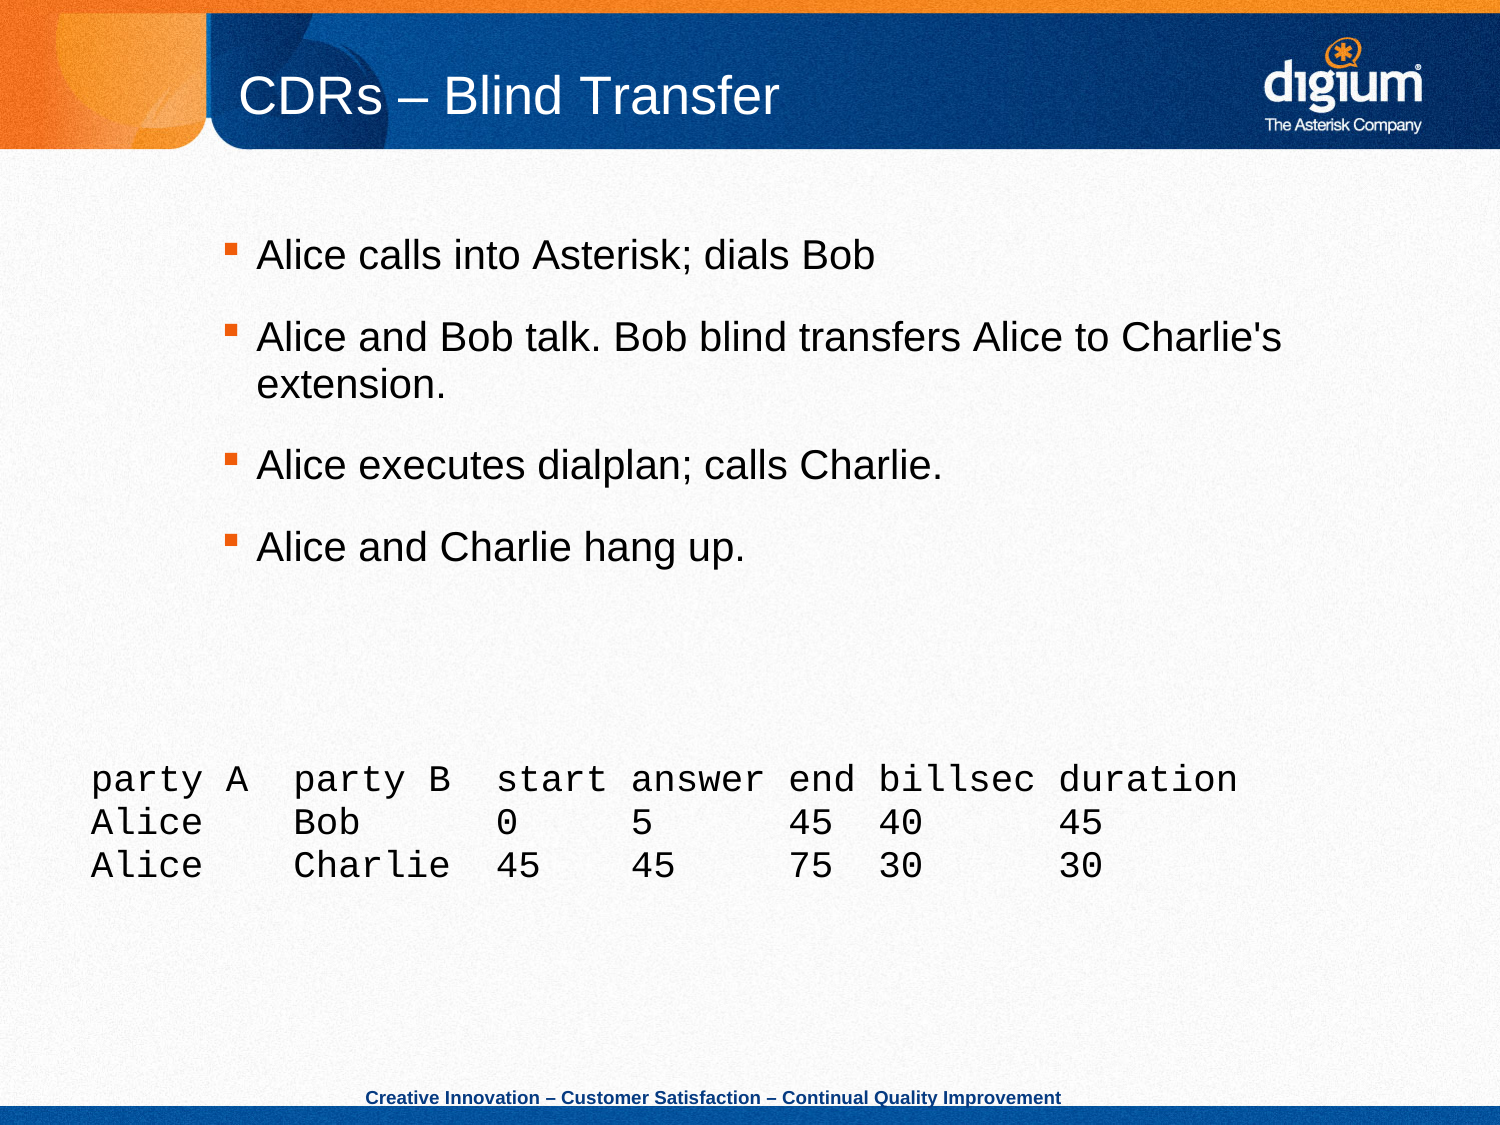

# CDRs – Blind Transfer
Alice calls into Asterisk; dials Bob
Alice and Bob talk. Bob blind transfers Alice to Charlie's extension.
Alice executes dialplan; calls Charlie.
Alice and Charlie hang up.
party A party B start answer end billsec duration
Alice Bob 0 5 45 40 45
Alice Charlie 45 45 75 30 30